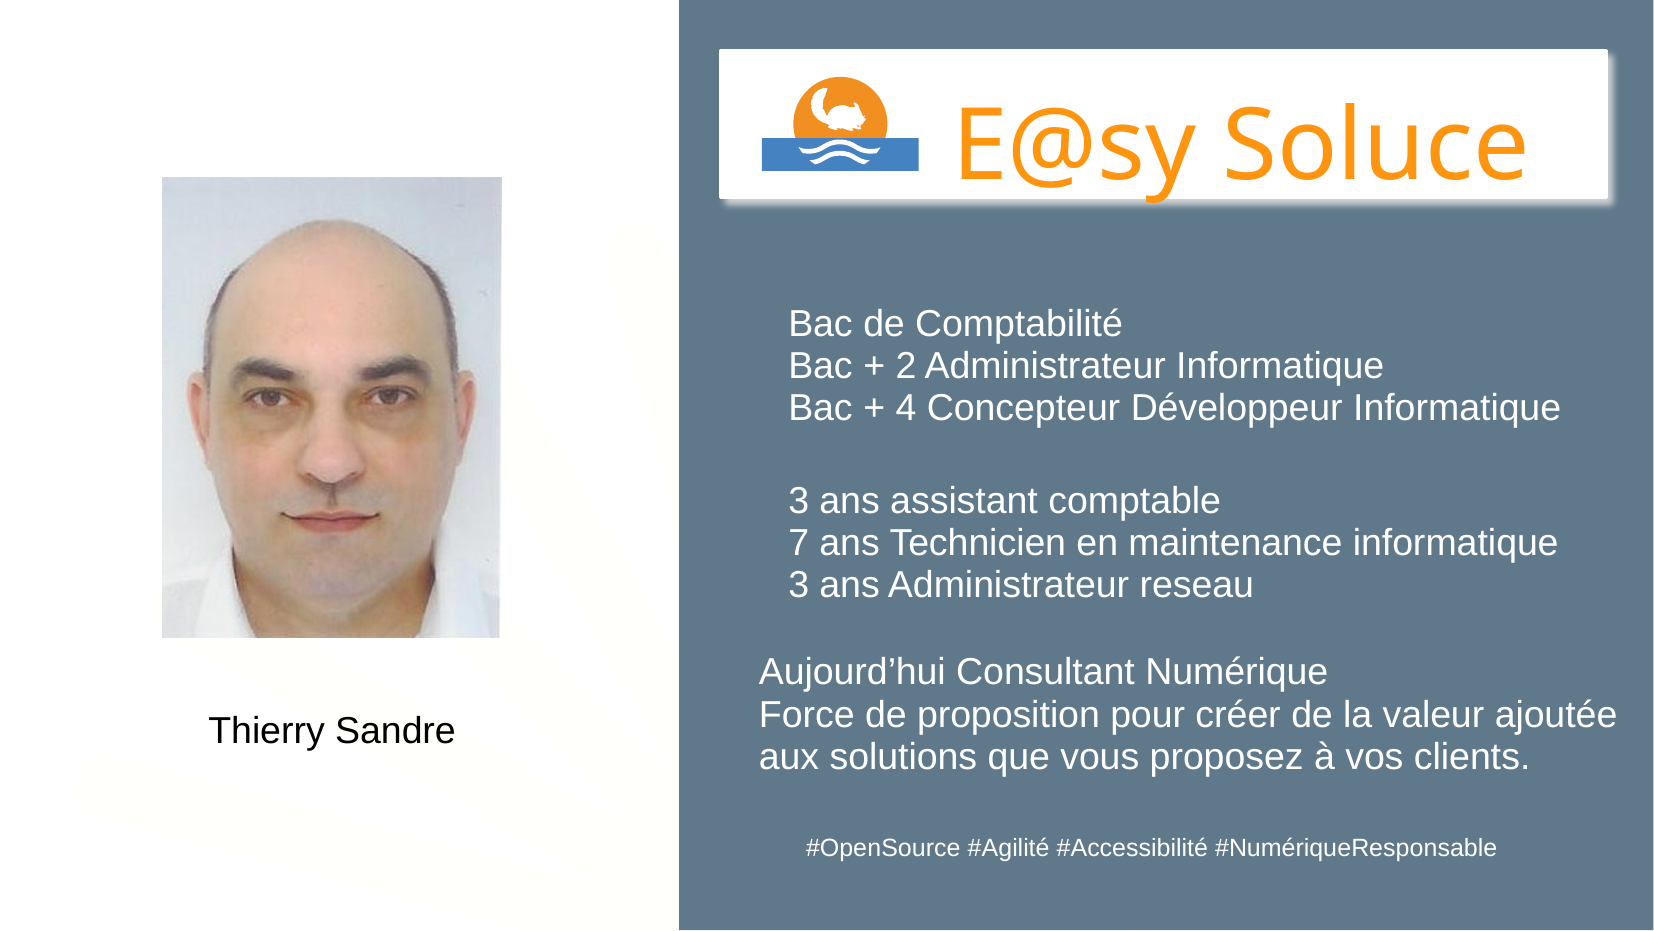

E@sy Soluce
Bac de Comptabilité
Bac + 2 Administrateur Informatique
Bac + 4 Concepteur Développeur Informatique
3 ans assistant comptable
7 ans Technicien en maintenance informatique
3 ans Administrateur reseau
Aujourd’hui Consultant Numérique
Force de proposition pour créer de la valeur ajoutée
aux solutions que vous proposez à vos clients.
Thierry Sandre
#OpenSource #Agilité #Accessibilité #NumériqueResponsable